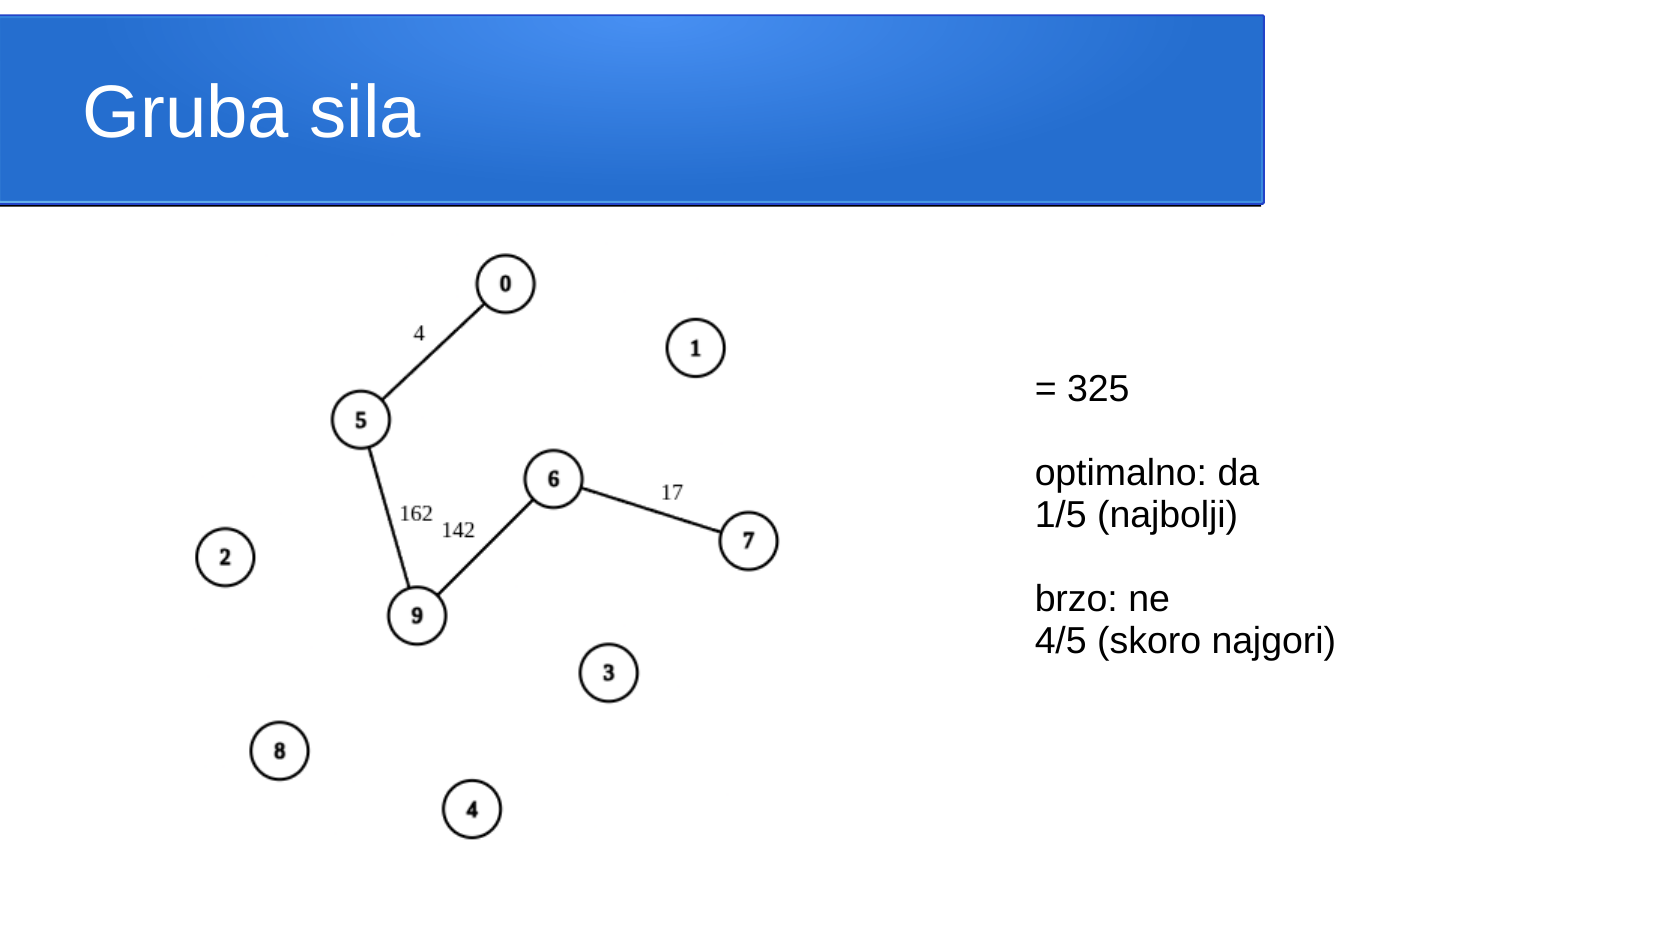

# Gruba sila
= 325
optimalno: da
1/5 (najbolji)
brzo: ne
4/5 (skoro najgori)